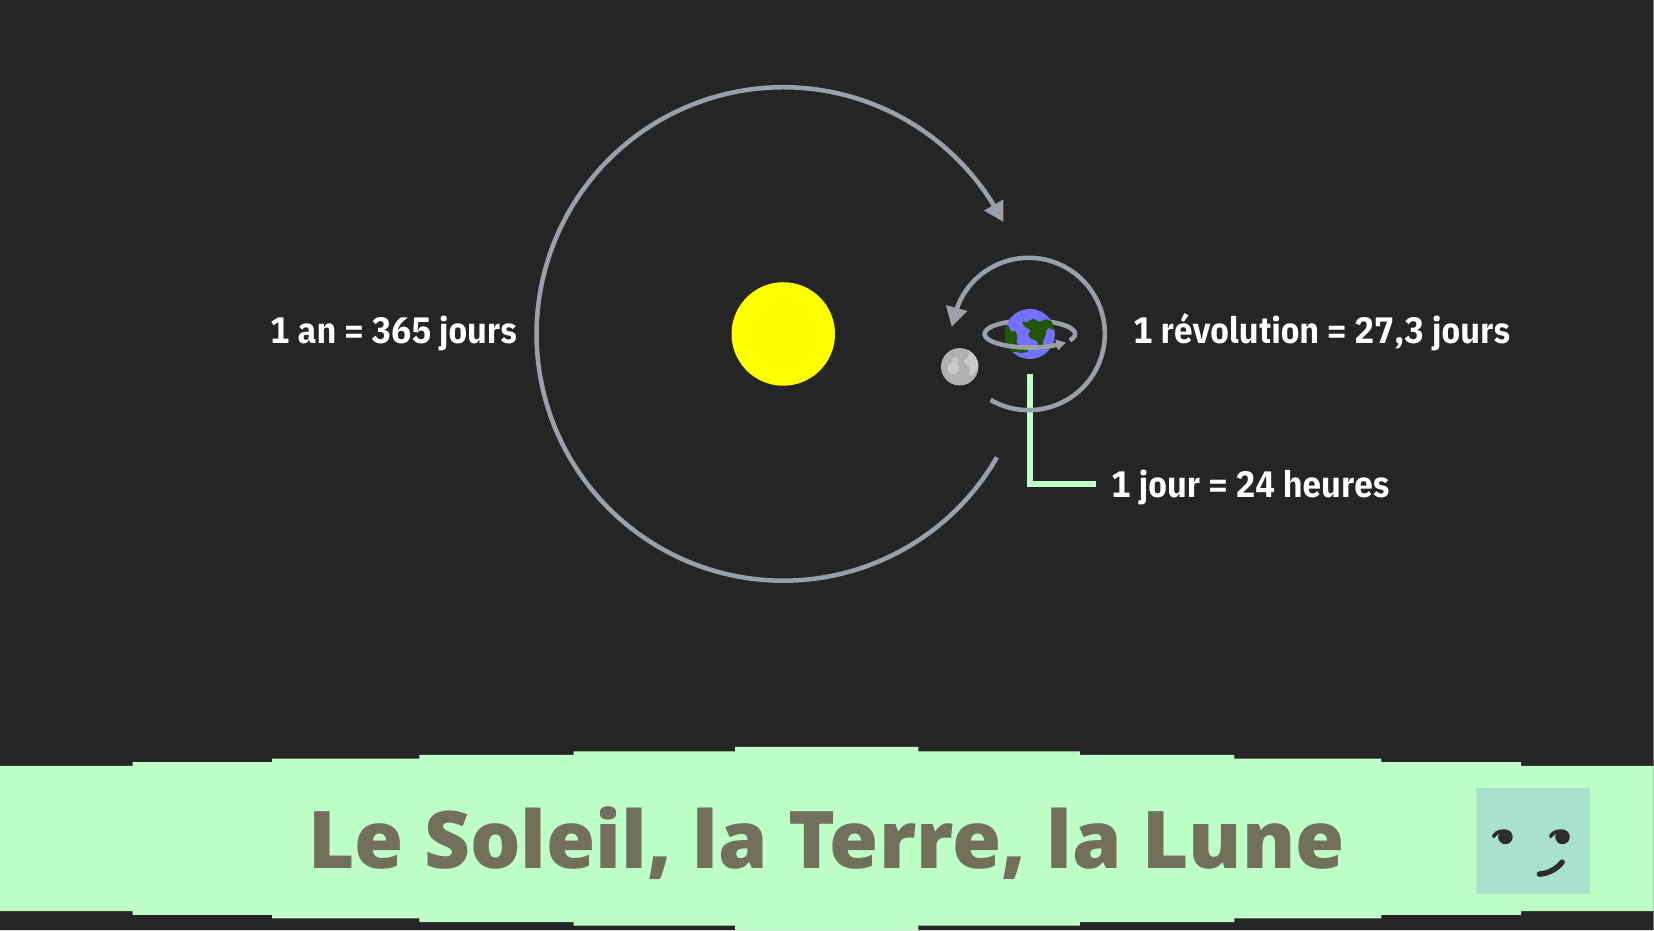

# Le Soleil, la Terre, la Lune